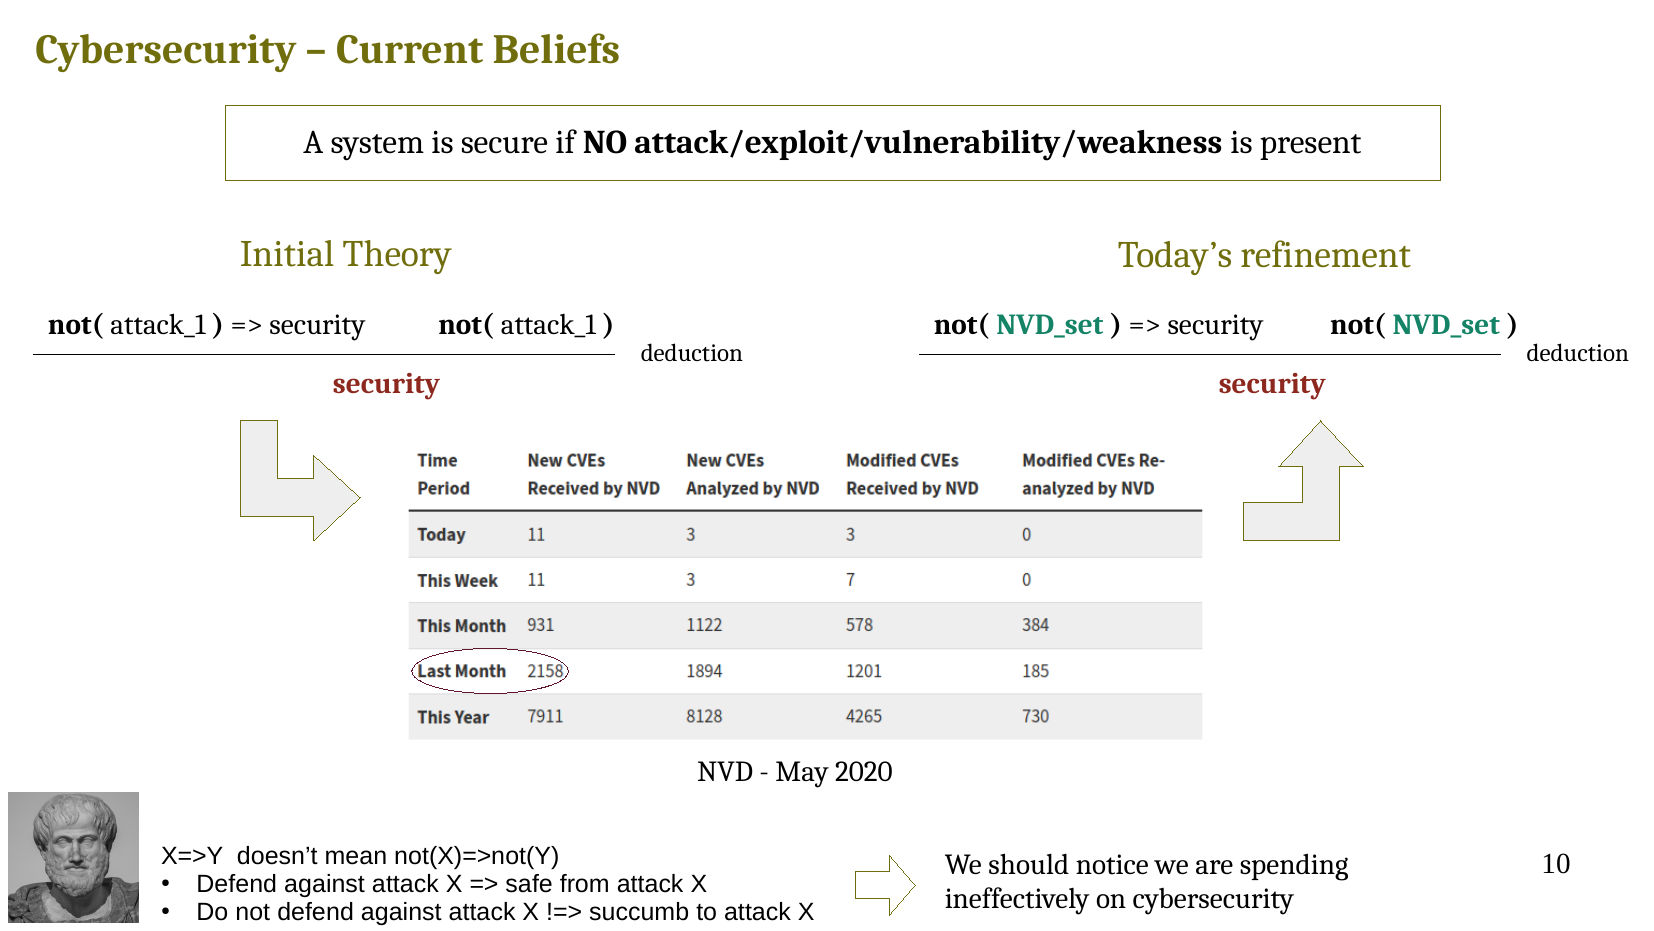

Cybersecurity – Current Beliefs
A system is secure if NO attack/exploit/vulnerability/weakness is present
Initial Theory
Today’s refinement
not( attack_1 ) => security
not( attack_1 )
not( NVD_set ) => security
not( NVD_set )
deduction
deduction
security
security
NVD - May 2020
X=>Y doesn’t mean not(X)=>not(Y)
Defend against attack X => safe from attack X
Do not defend against attack X !=> succumb to attack X
We should notice we are spending ineffectively on cybersecurity
10